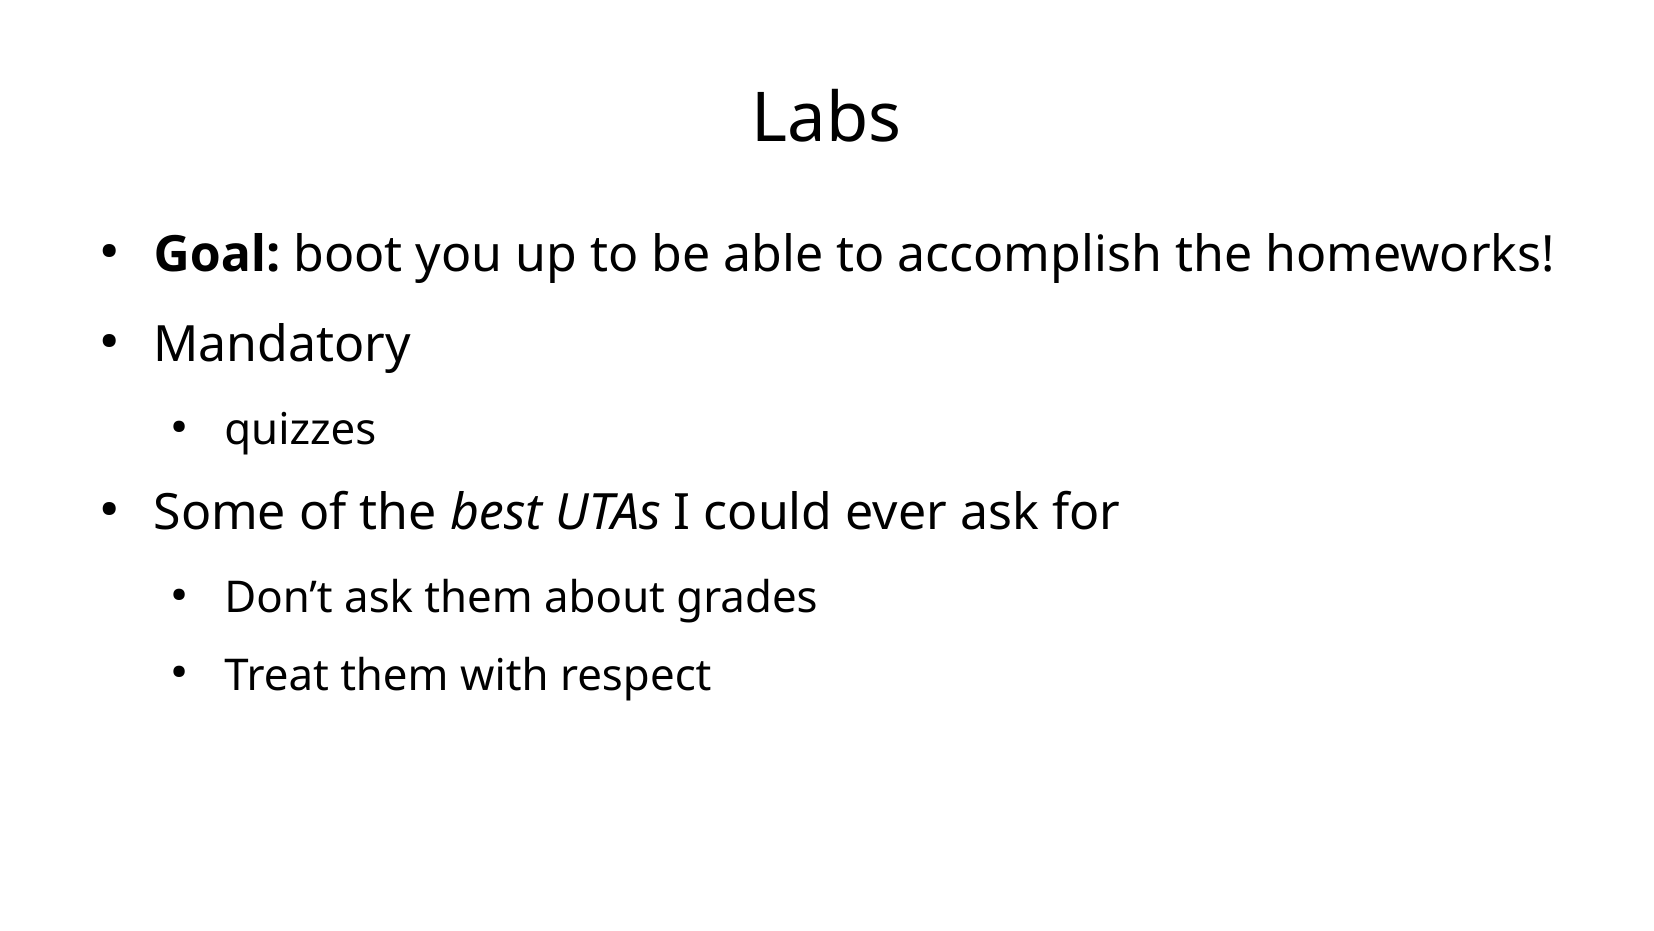

# Labs
Goal: boot you up to be able to accomplish the homeworks!
Mandatory
quizzes
Some of the best UTAs I could ever ask for
Don’t ask them about grades
Treat them with respect